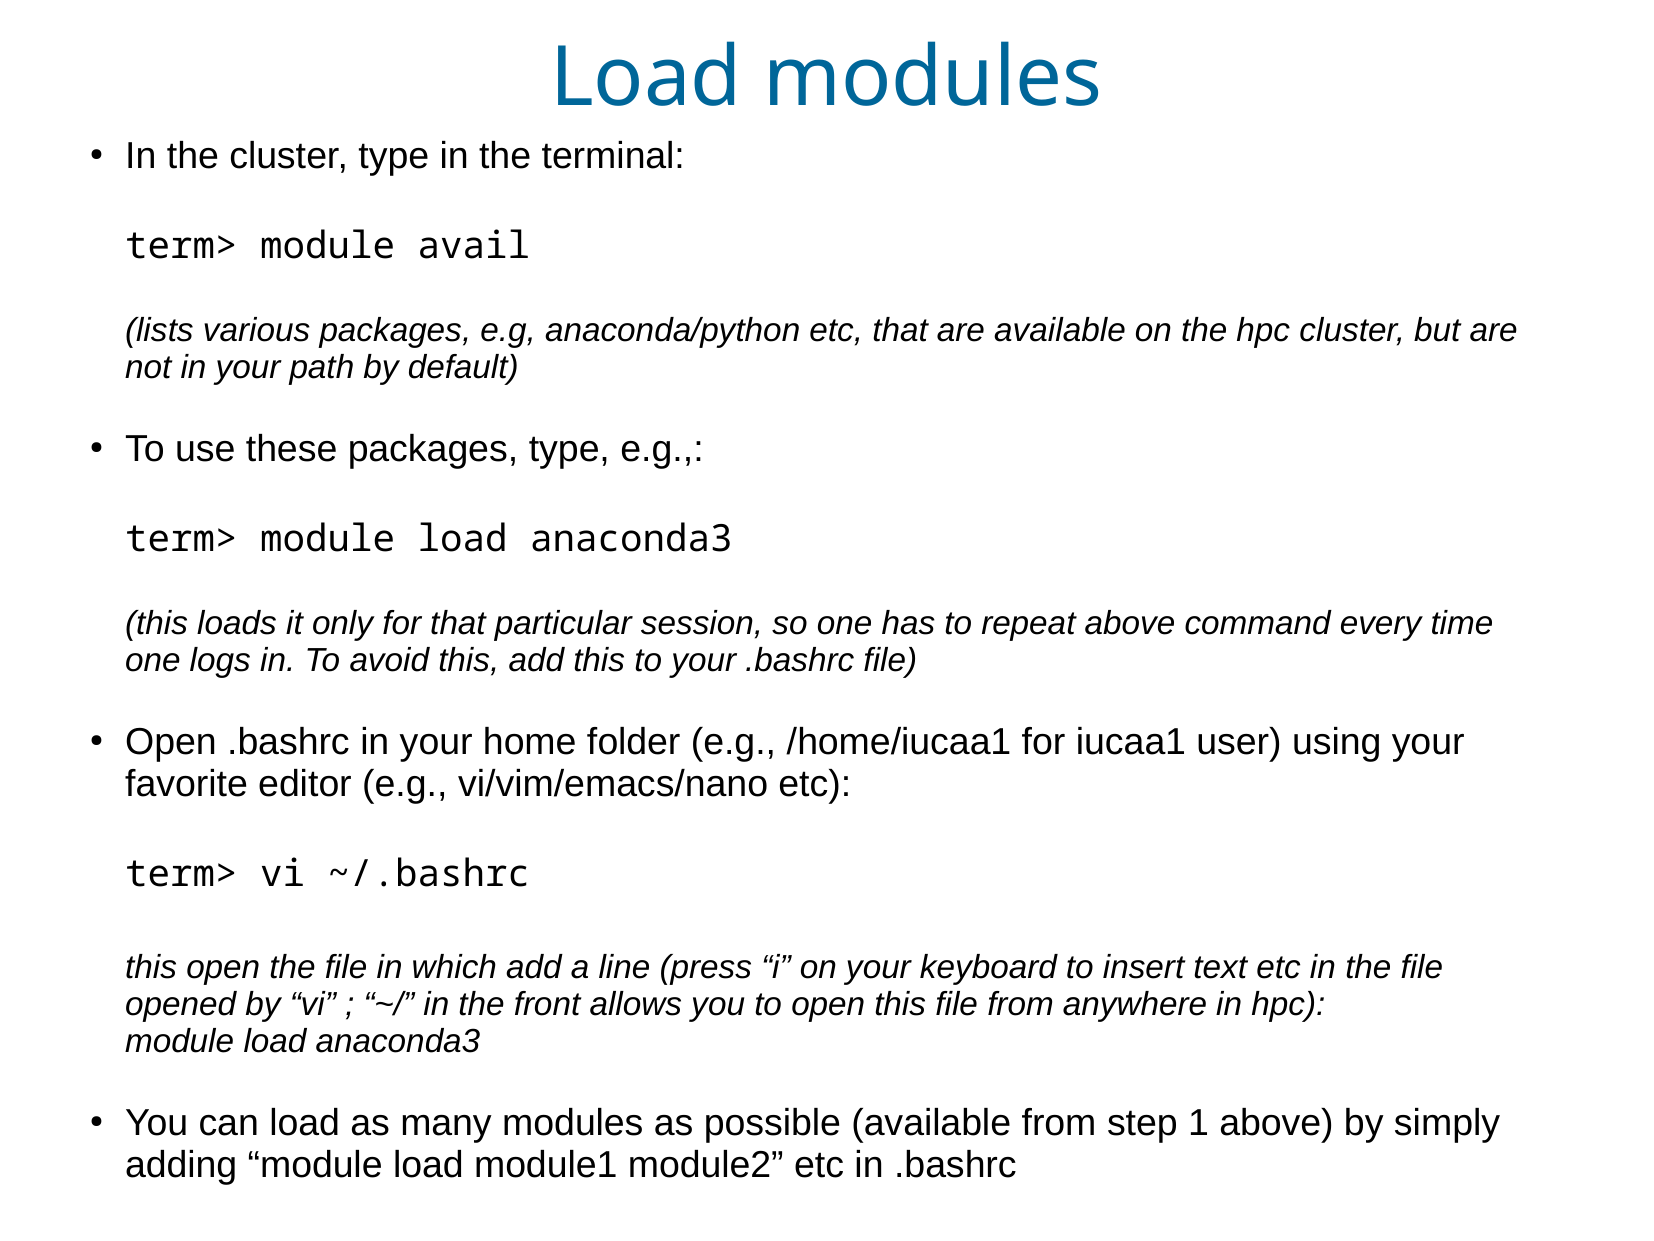

# Load modules
In the cluster, type in the terminal:
term> module avail
(lists various packages, e.g, anaconda/python etc, that are available on the hpc cluster, but are not in your path by default)
To use these packages, type, e.g.,:
term> module load anaconda3
(this loads it only for that particular session, so one has to repeat above command every time one logs in. To avoid this, add this to your .bashrc file)
Open .bashrc in your home folder (e.g., /home/iucaa1 for iucaa1 user) using your favorite editor (e.g., vi/vim/emacs/nano etc):
term> vi ~/.bashrc
this open the file in which add a line (press “i” on your keyboard to insert text etc in the file opened by “vi” ; “~/” in the front allows you to open this file from anywhere in hpc):
module load anaconda3
You can load as many modules as possible (available from step 1 above) by simply
adding “module load module1 module2” etc in .bashrc